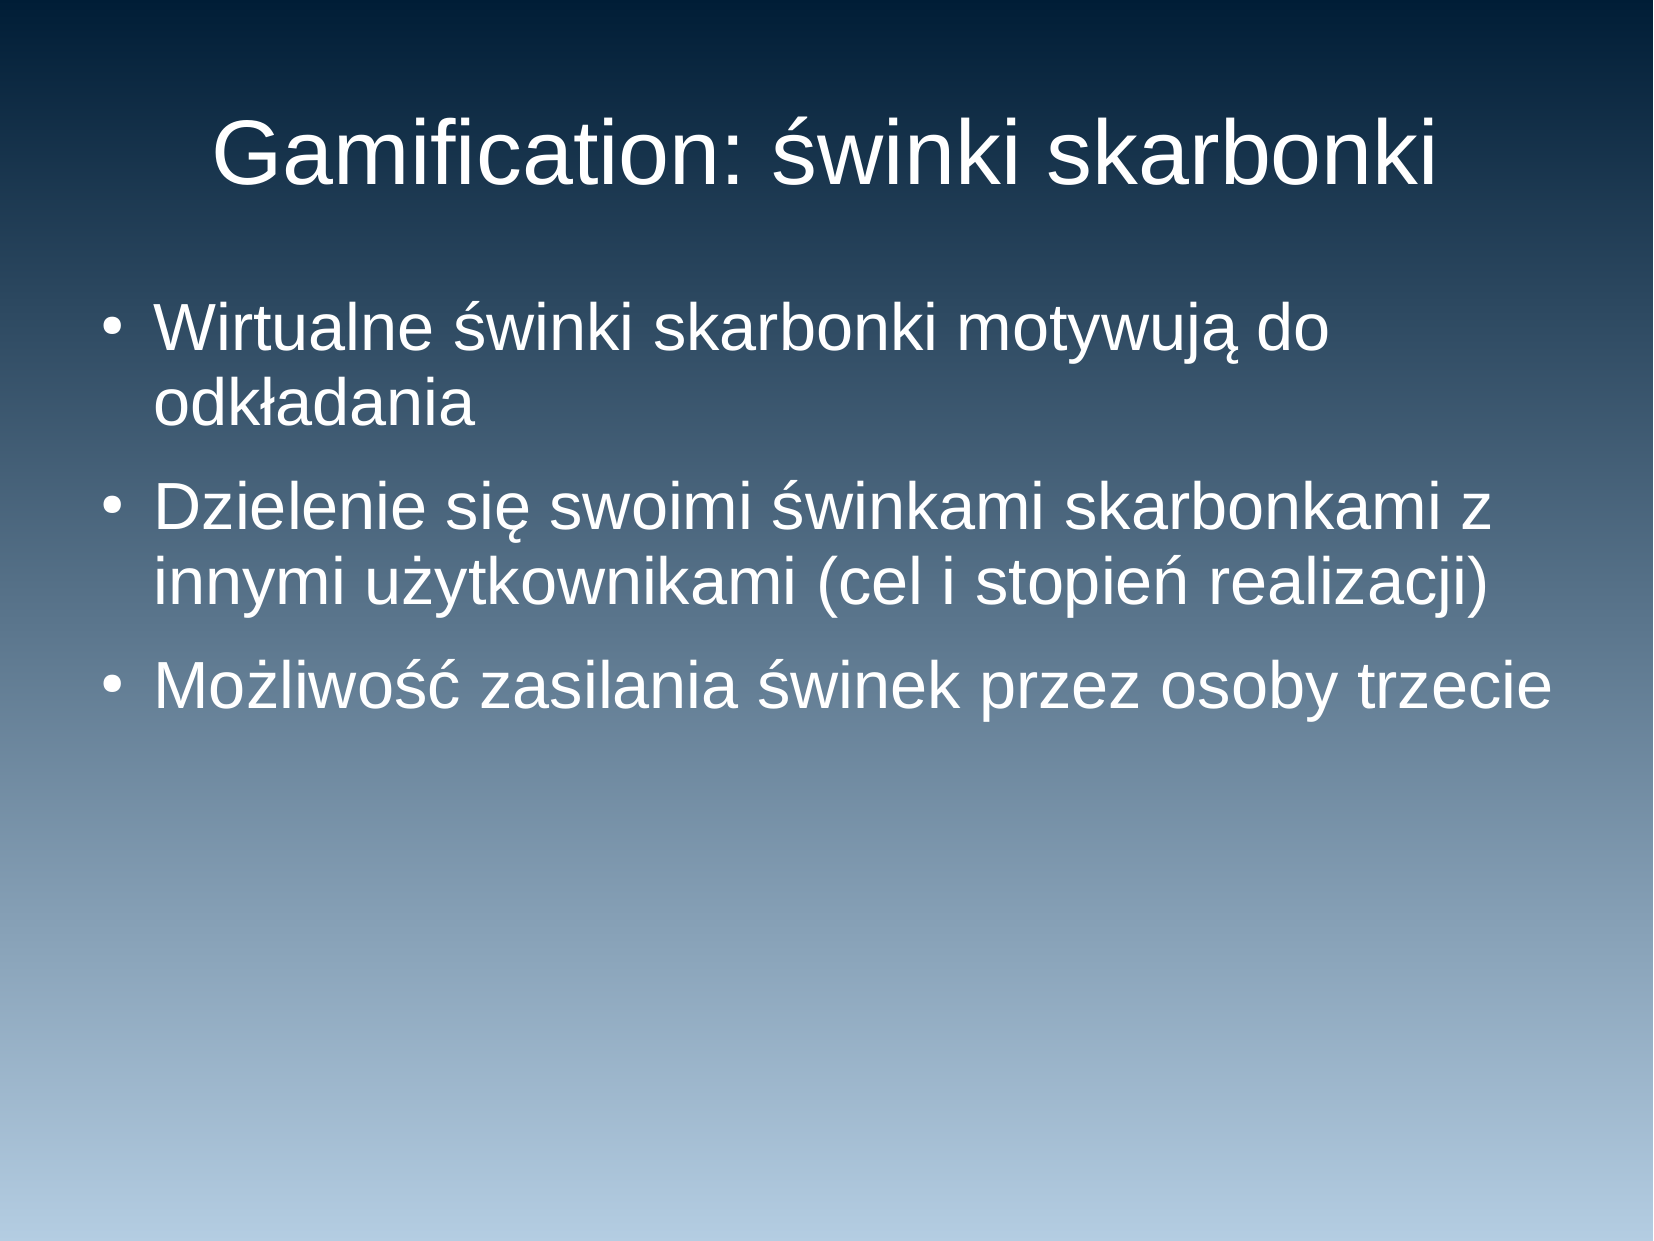

# Gamification: świnki skarbonki
Wirtualne świnki skarbonki motywują do odkładania
Dzielenie się swoimi świnkami skarbonkami z innymi użytkownikami (cel i stopień realizacji)
Możliwość zasilania świnek przez osoby trzecie